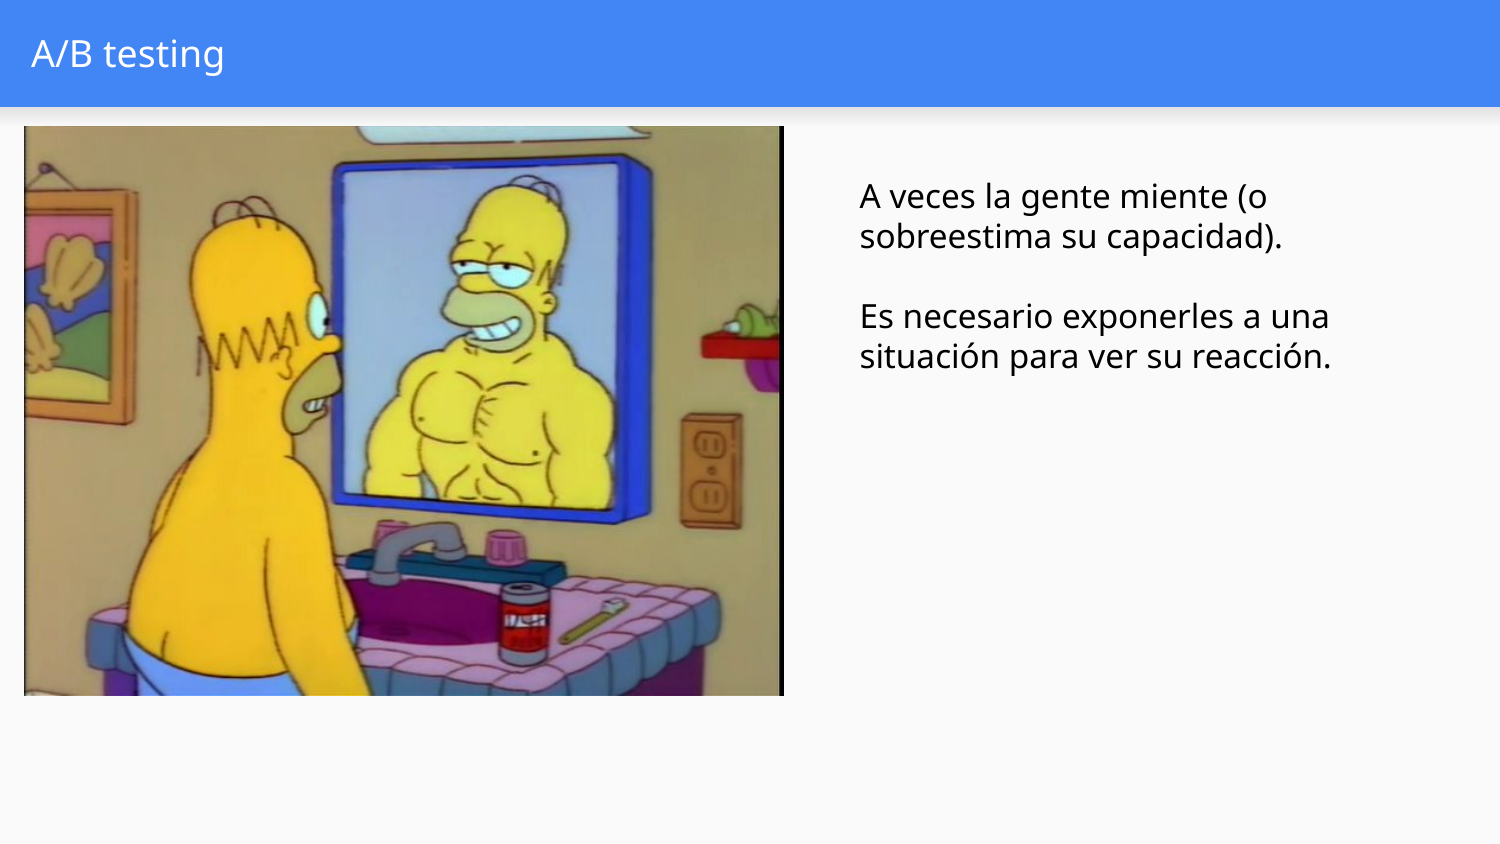

# A/B testing
A veces la gente miente (o sobreestima su capacidad).
Es necesario exponerles a una situación para ver su reacción.